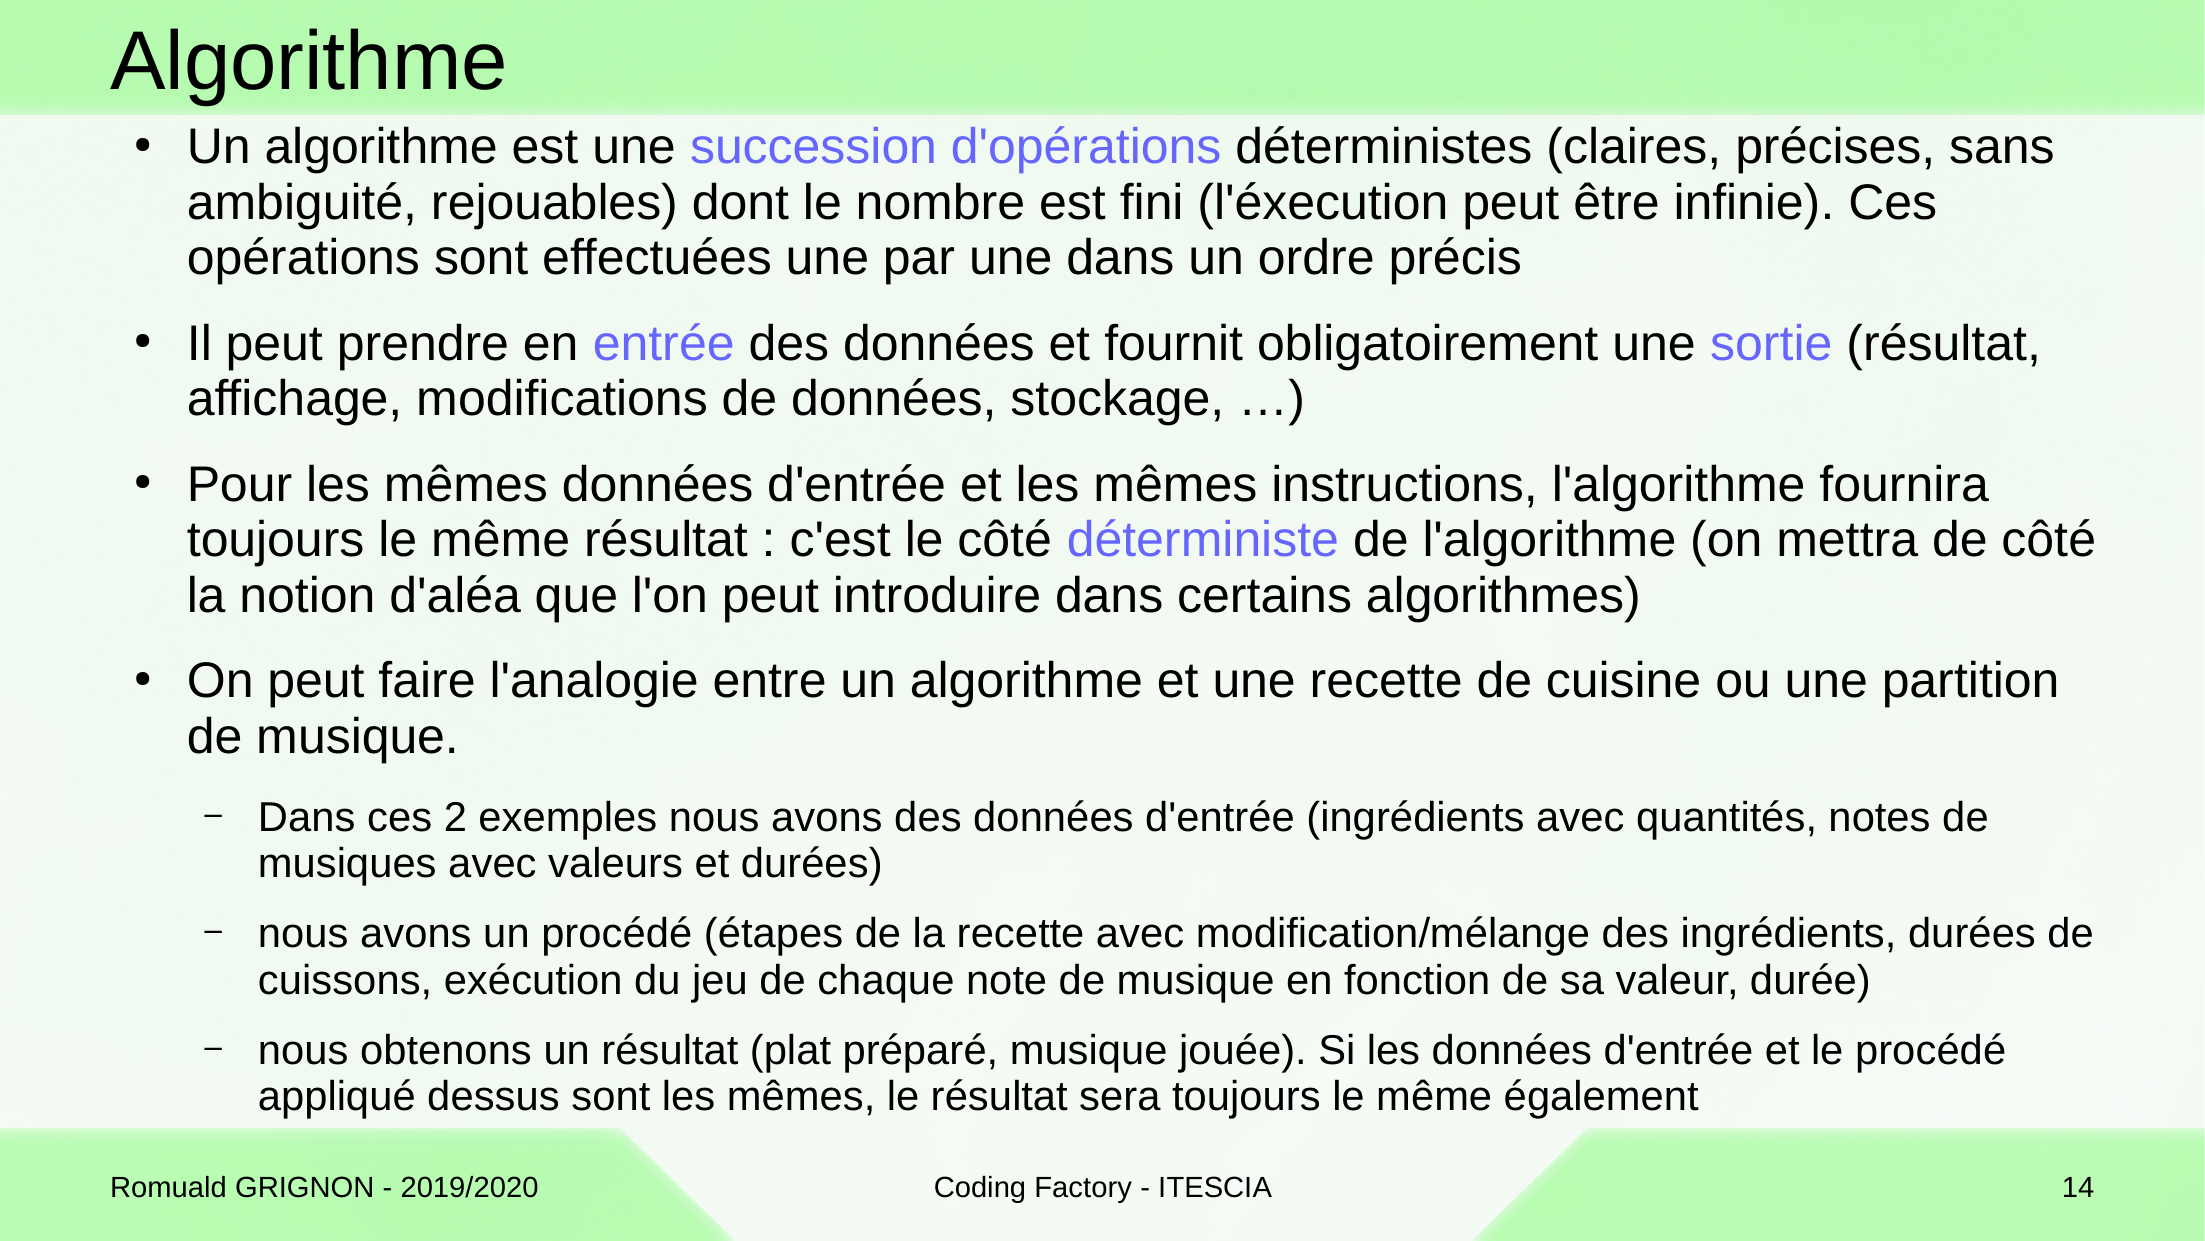

# Algorithme
Un algorithme est une succession d'opérations déterministes (claires, précises, sans ambiguité, rejouables) dont le nombre est fini (l'éxecution peut être infinie). Ces opérations sont effectuées une par une dans un ordre précis
Il peut prendre en entrée des données et fournit obligatoirement une sortie (résultat, affichage, modifications de données, stockage, …)
Pour les mêmes données d'entrée et les mêmes instructions, l'algorithme fournira toujours le même résultat : c'est le côté déterministe de l'algorithme (on mettra de côté la notion d'aléa que l'on peut introduire dans certains algorithmes)
On peut faire l'analogie entre un algorithme et une recette de cuisine ou une partition de musique.
Dans ces 2 exemples nous avons des données d'entrée (ingrédients avec quantités, notes de musiques avec valeurs et durées)
nous avons un procédé (étapes de la recette avec modification/mélange des ingrédients, durées de cuissons, exécution du jeu de chaque note de musique en fonction de sa valeur, durée)
nous obtenons un résultat (plat préparé, musique jouée). Si les données d'entrée et le procédé appliqué dessus sont les mêmes, le résultat sera toujours le même également
Romuald GRIGNON - 2019/2020
Coding Factory - ITESCIA
14